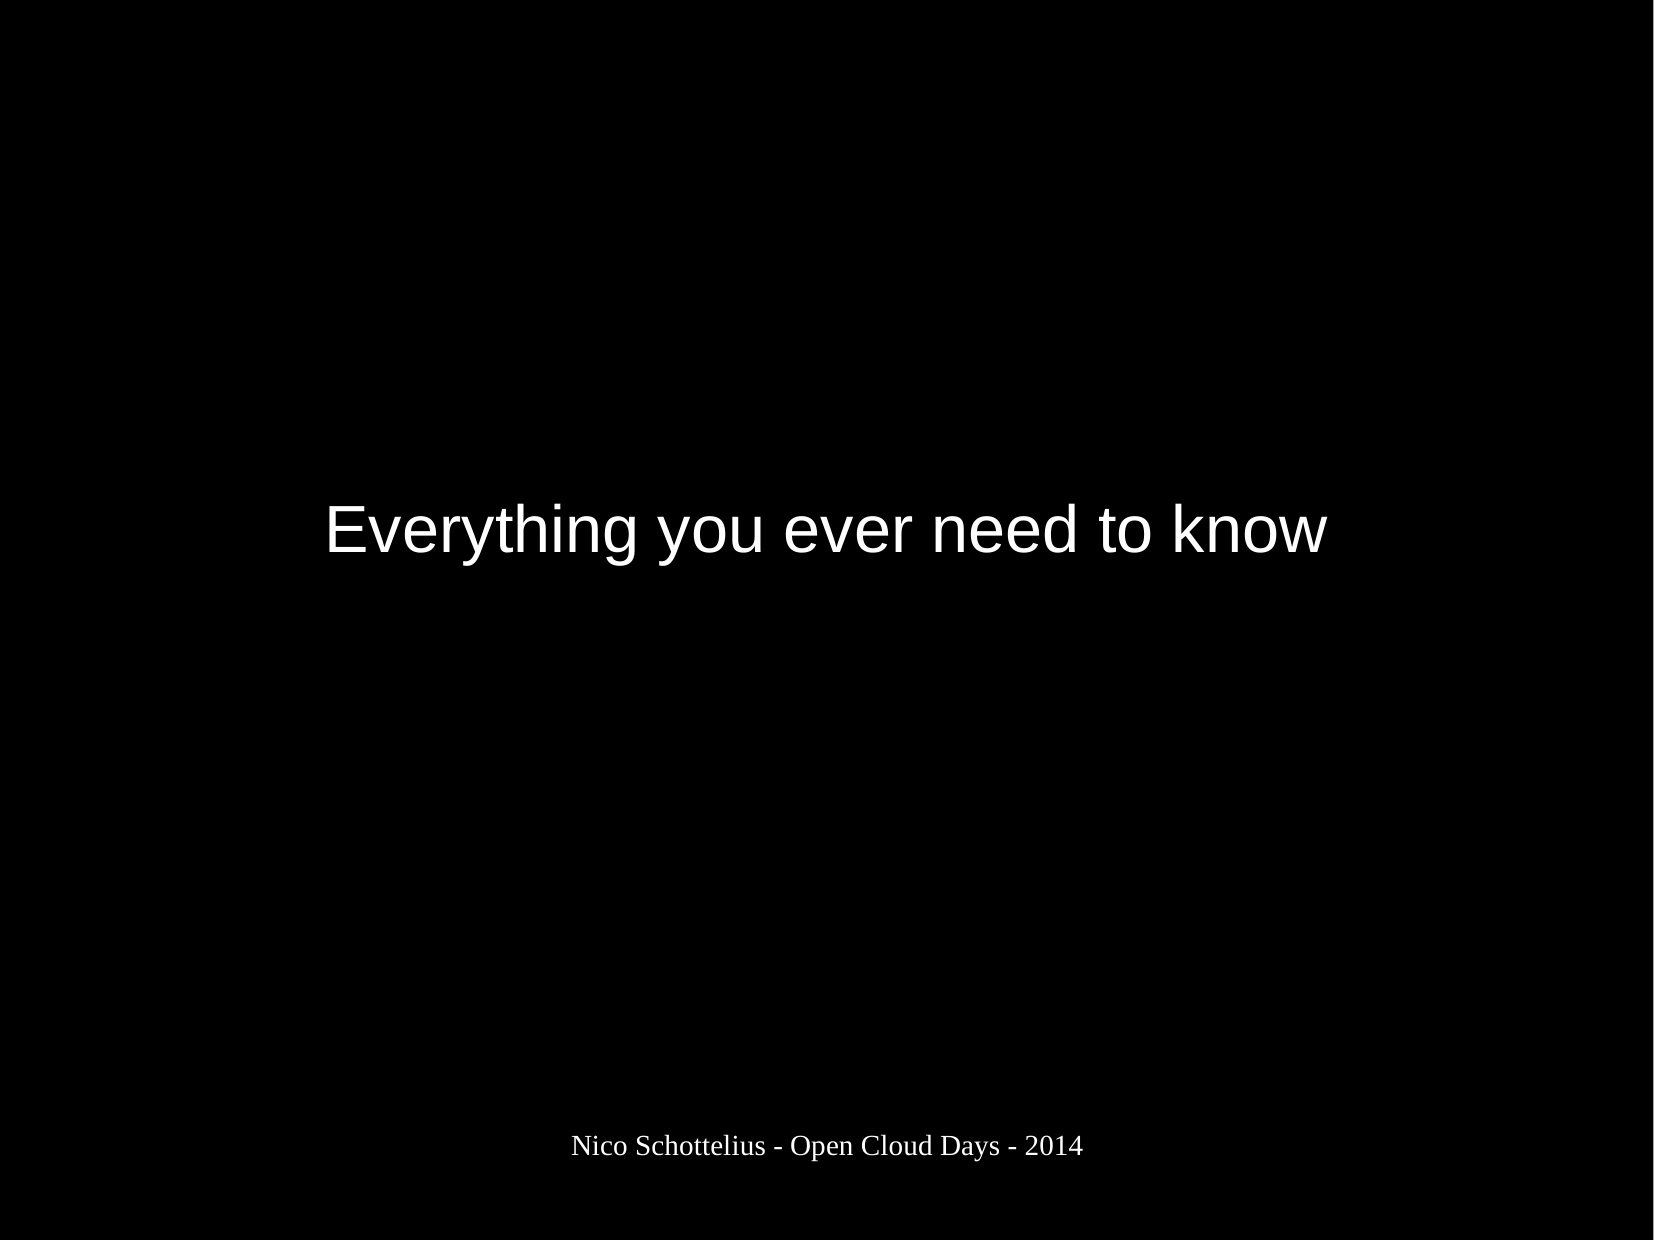

# Everything you ever need to know
Nico Schottelius - Open Cloud Days - 2014